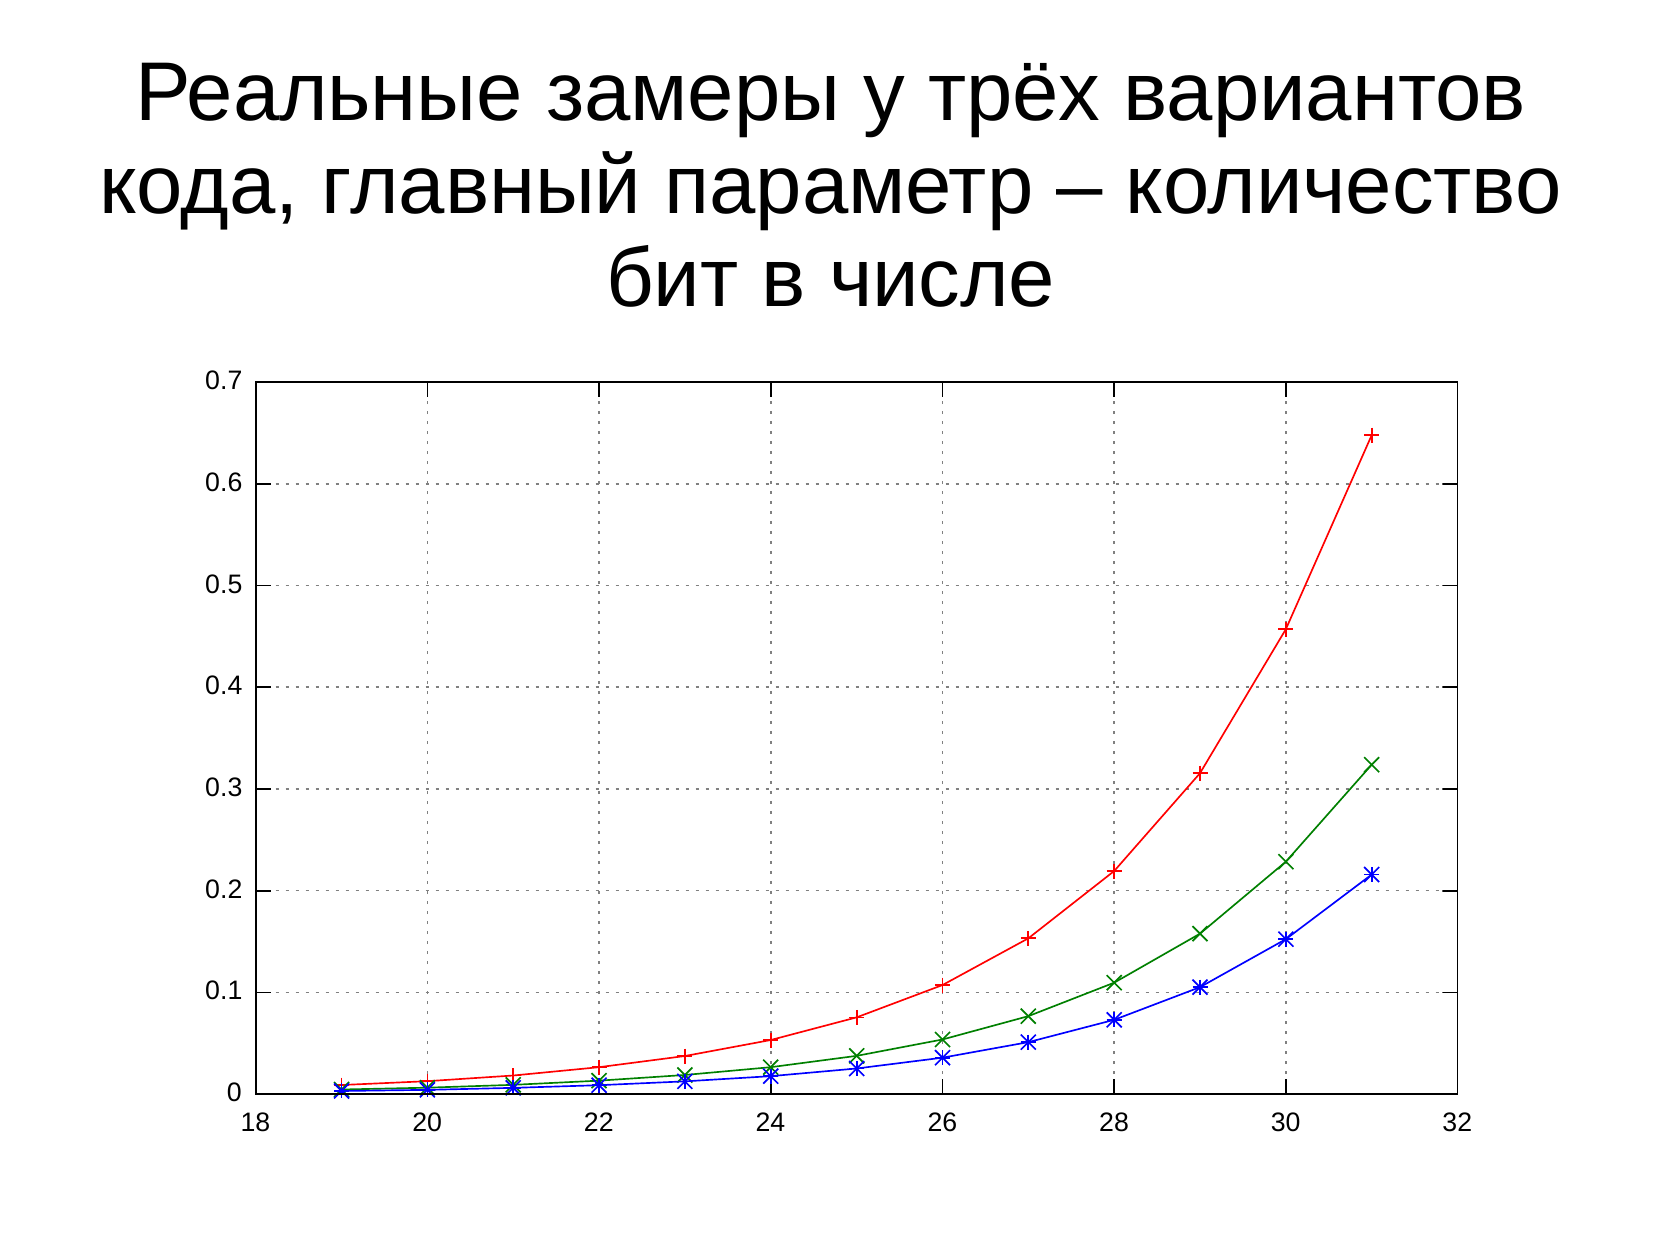

# Реальные замеры у трёх вариантов кода, главный параметр – количество бит в числе